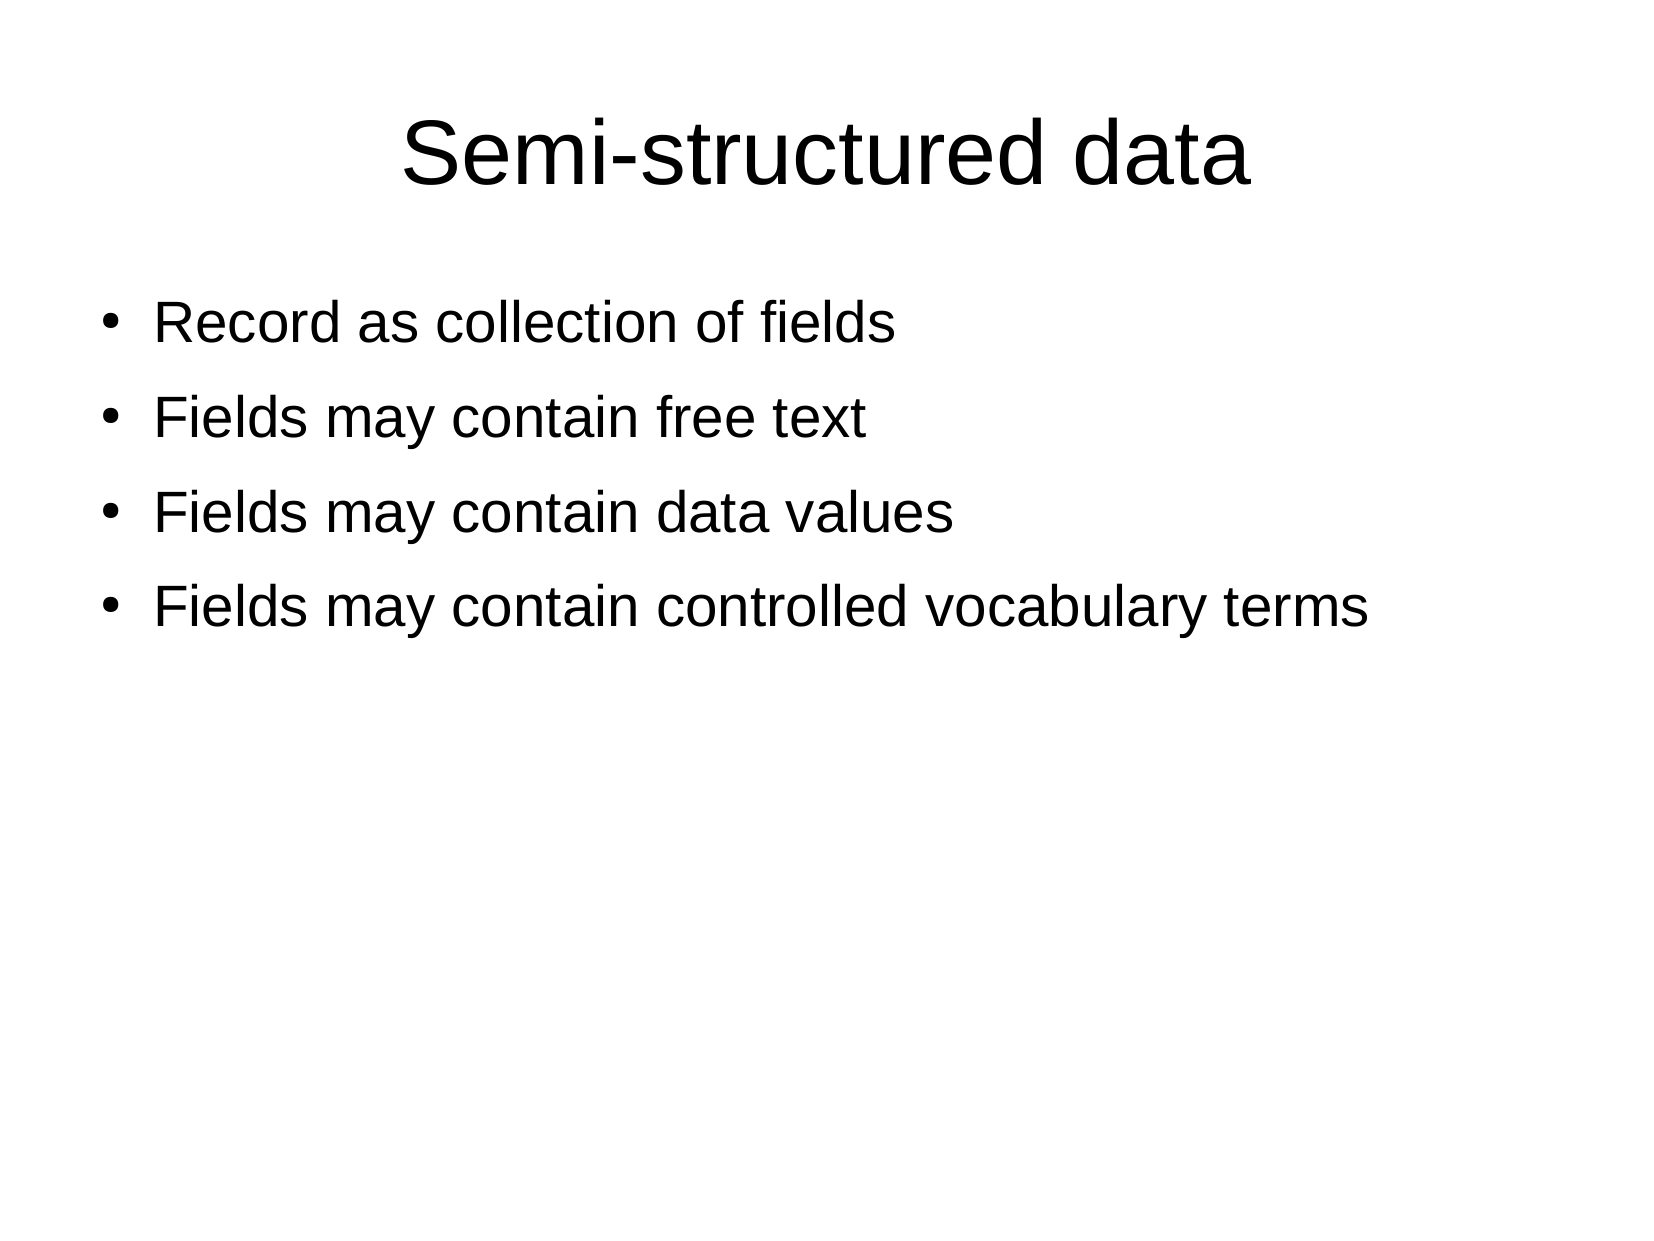

# Semi-structured data
Record as collection of fields
Fields may contain free text
Fields may contain data values
Fields may contain controlled vocabulary terms